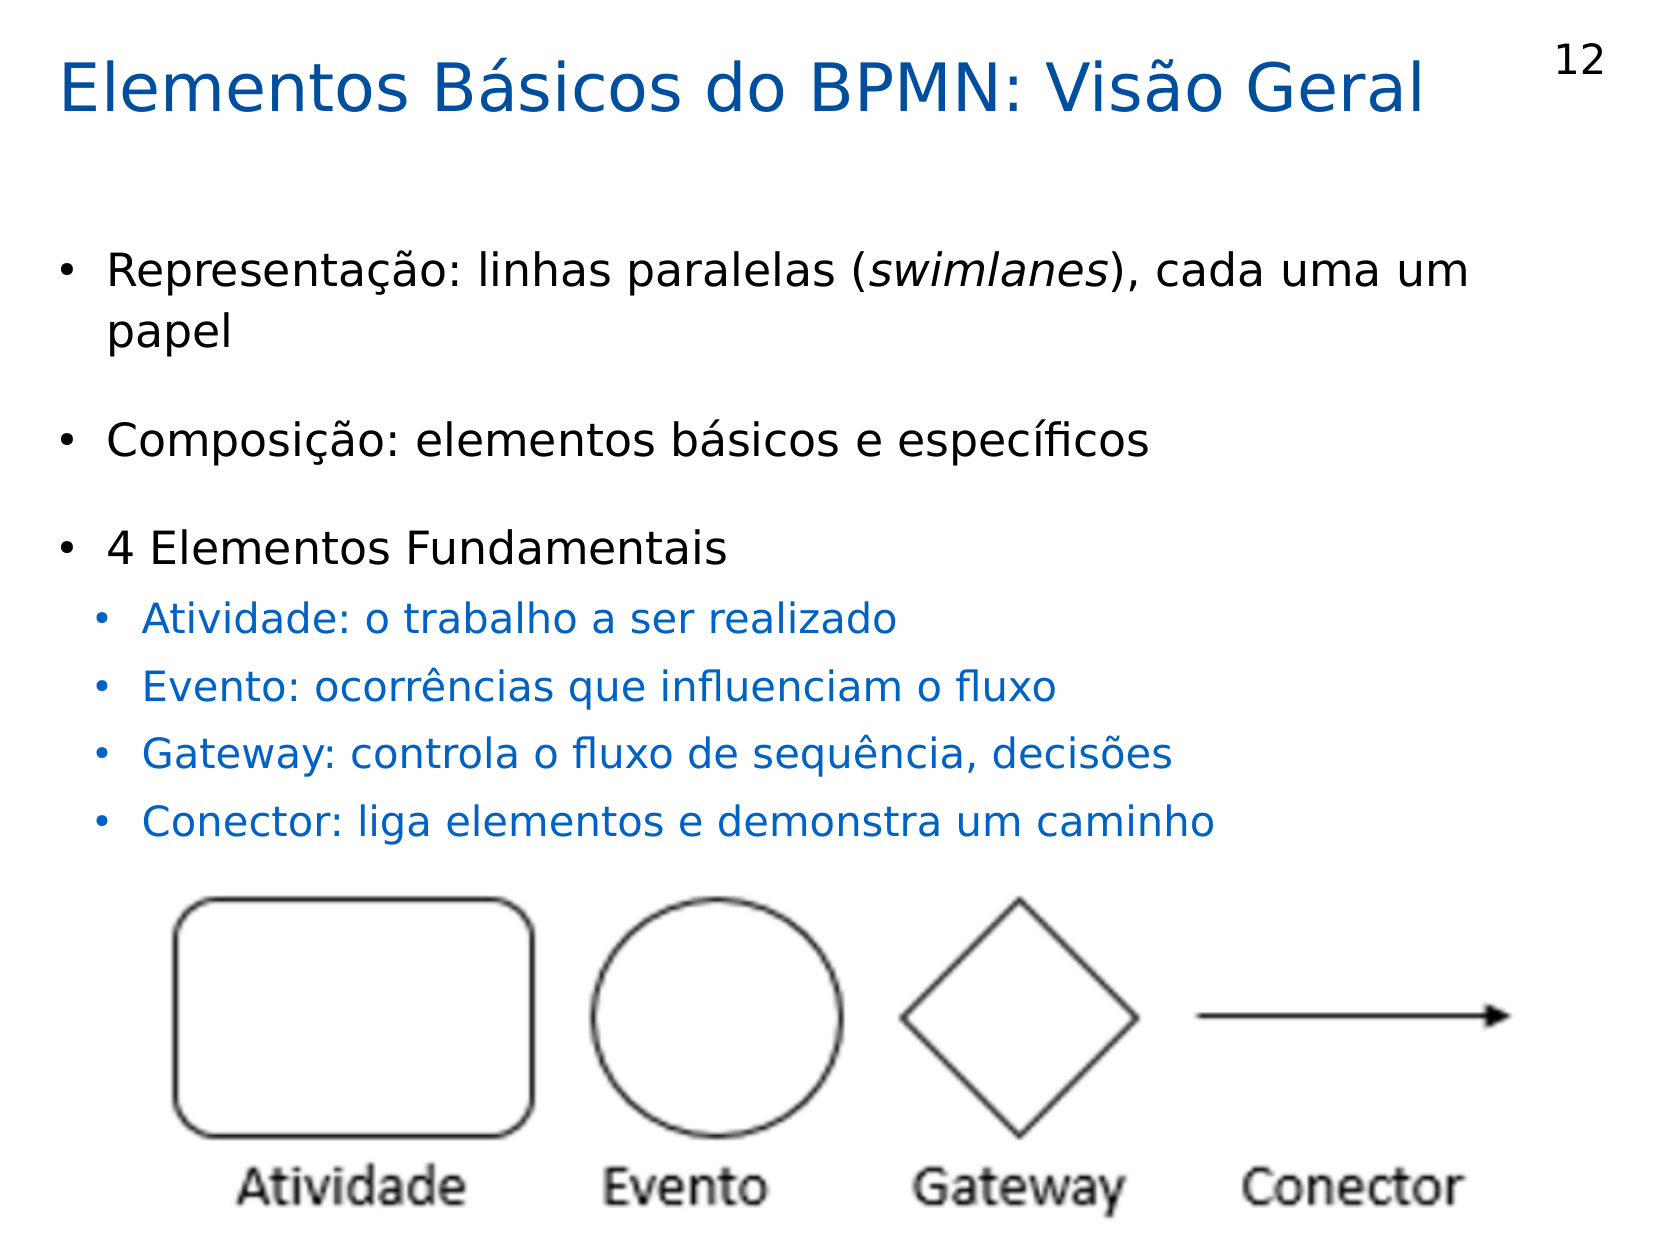

# Elementos Básicos do BPMN: Visão Geral
12
Representação: linhas paralelas (swimlanes), cada uma um papel
Composição: elementos básicos e específicos
4 Elementos Fundamentais
Atividade: o trabalho a ser realizado
Evento: ocorrências que influenciam o fluxo
Gateway: controla o fluxo de sequência, decisões
Conector: liga elementos e demonstra um caminho